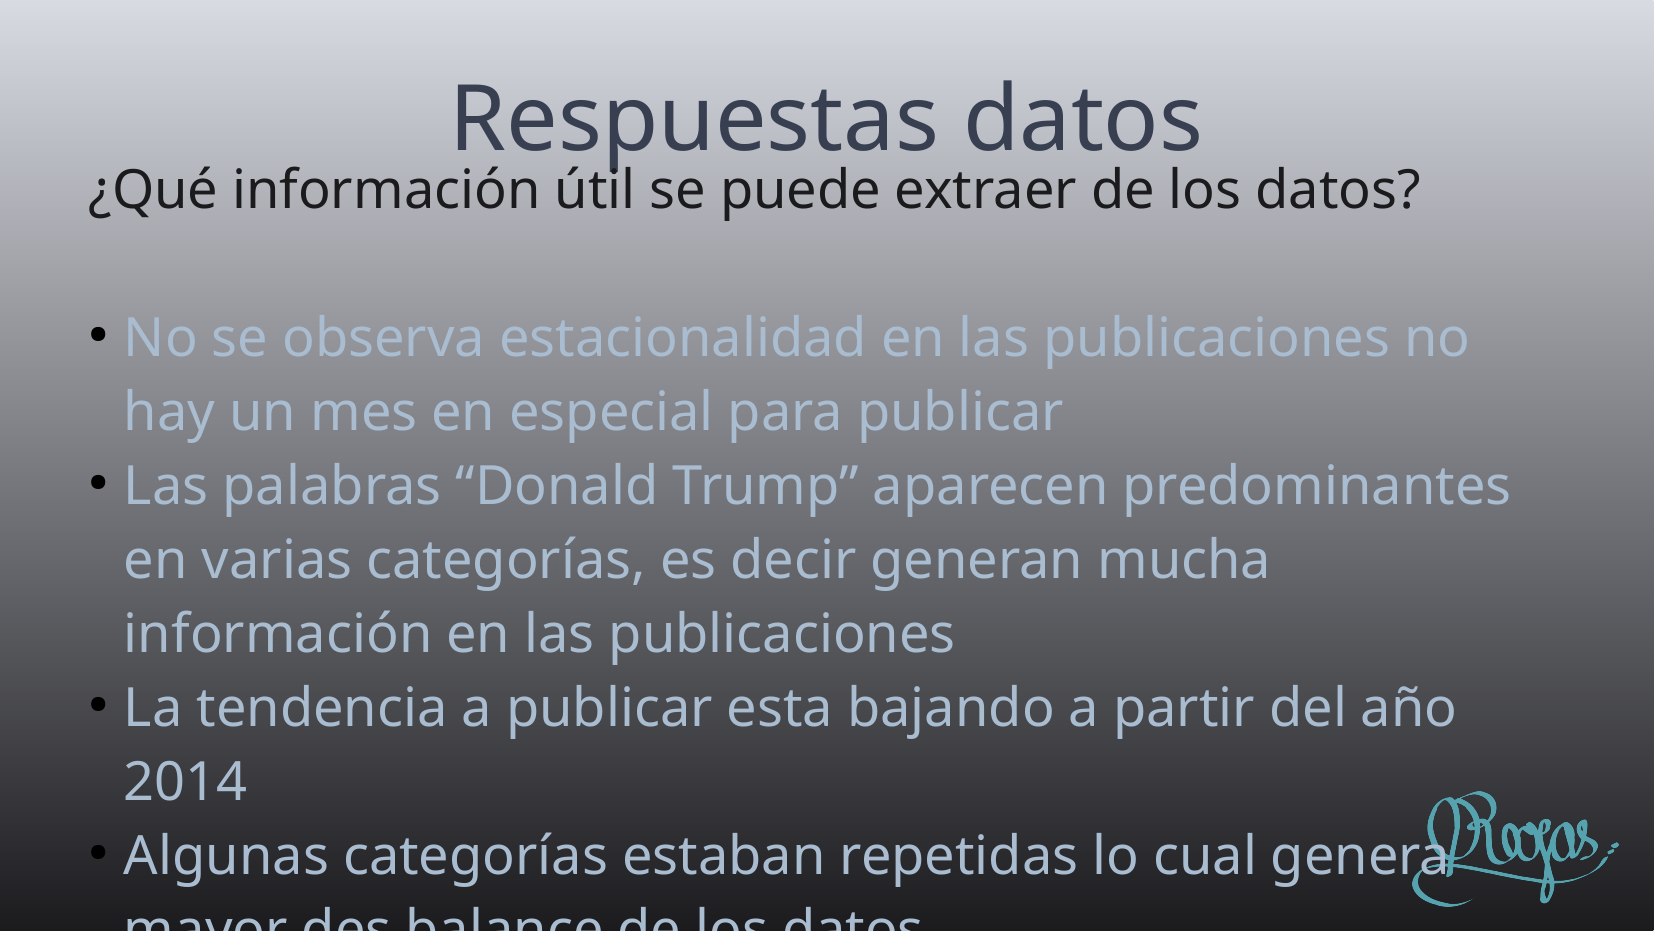

# Respuestas datos
¿Qué información útil se puede extraer de los datos?
No se observa estacionalidad en las publicaciones no hay un mes en especial para publicar
Las palabras “Donald Trump” aparecen predominantes en varias categorías, es decir generan mucha información en las publicaciones
La tendencia a publicar esta bajando a partir del año 2014
Algunas categorías estaban repetidas lo cual genera mayor des balance de los datos